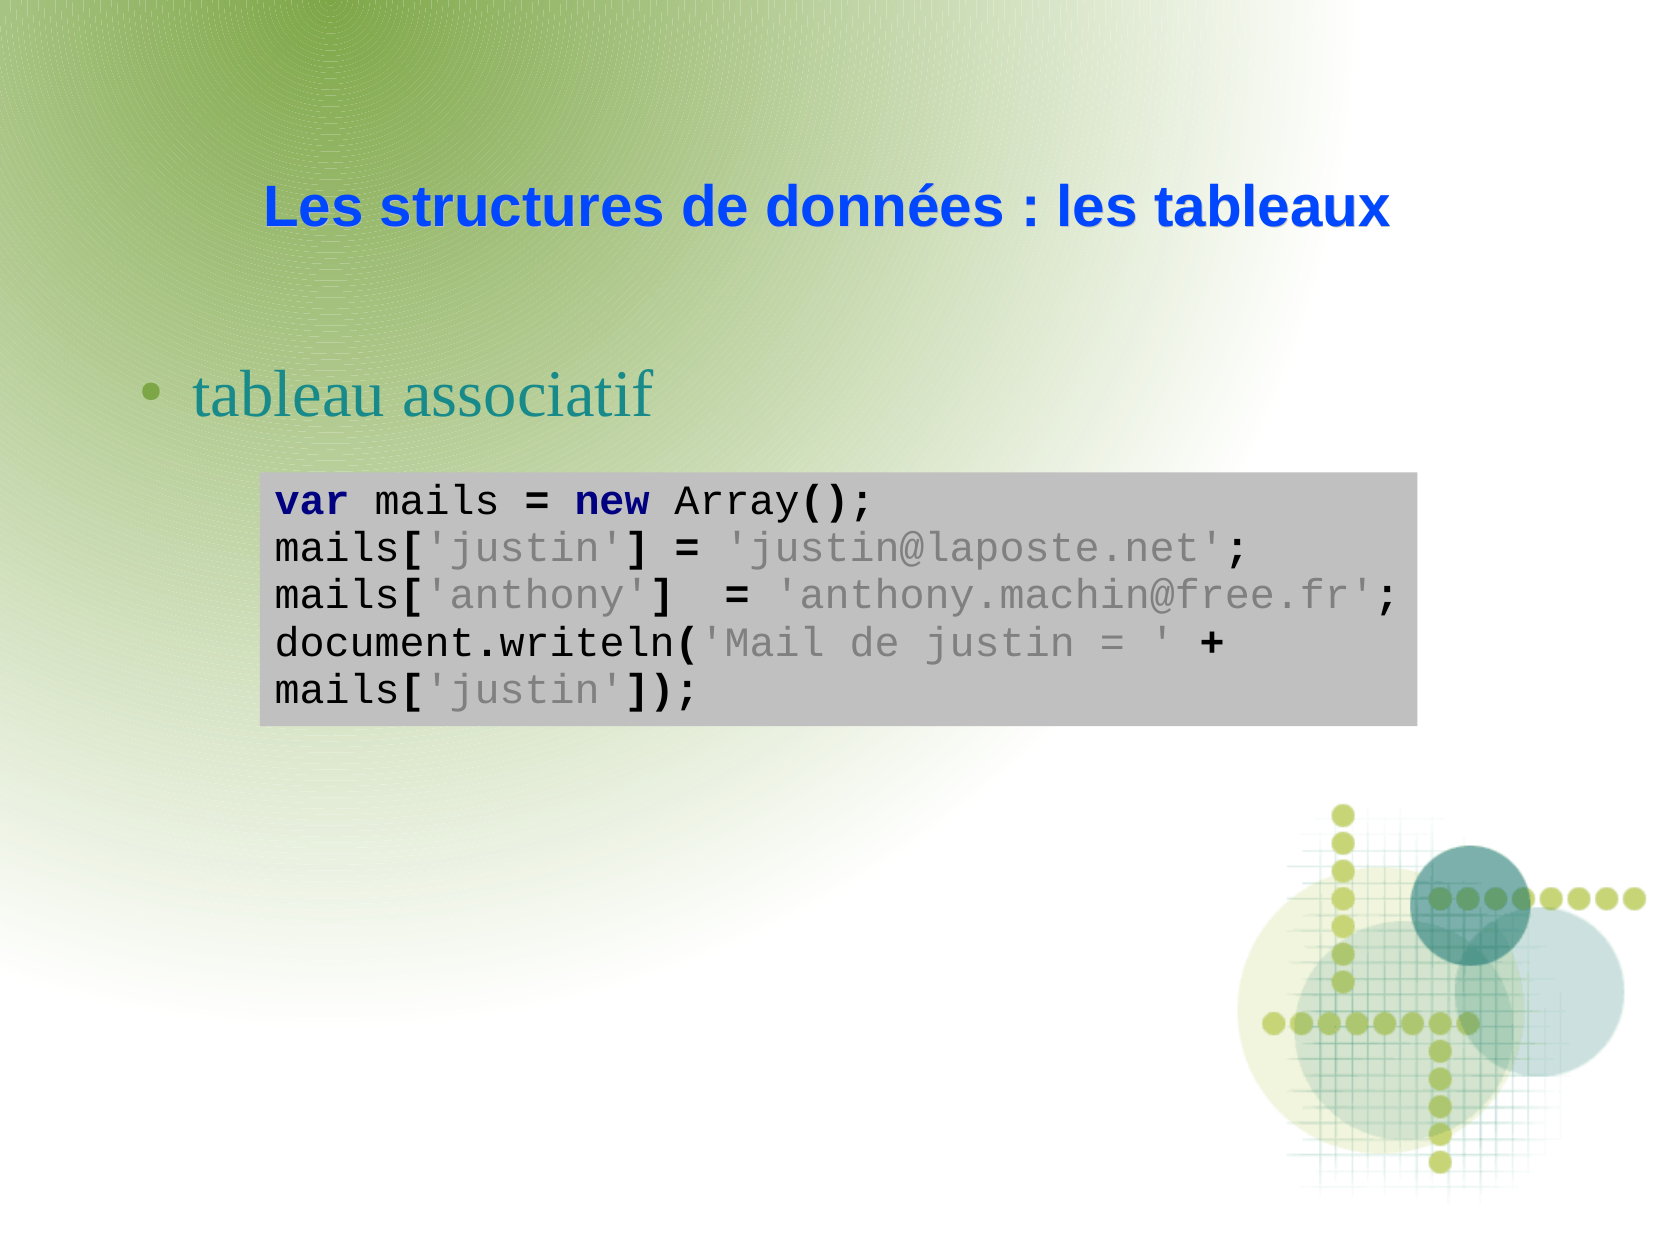

# Les structures de données : les tableaux
tableau associatif
var mails = new Array();
mails['justin'] = 'justin@laposte.net';
mails['anthony'] = 'anthony.machin@free.fr';
document.writeln('Mail de justin = ' + mails['justin']);